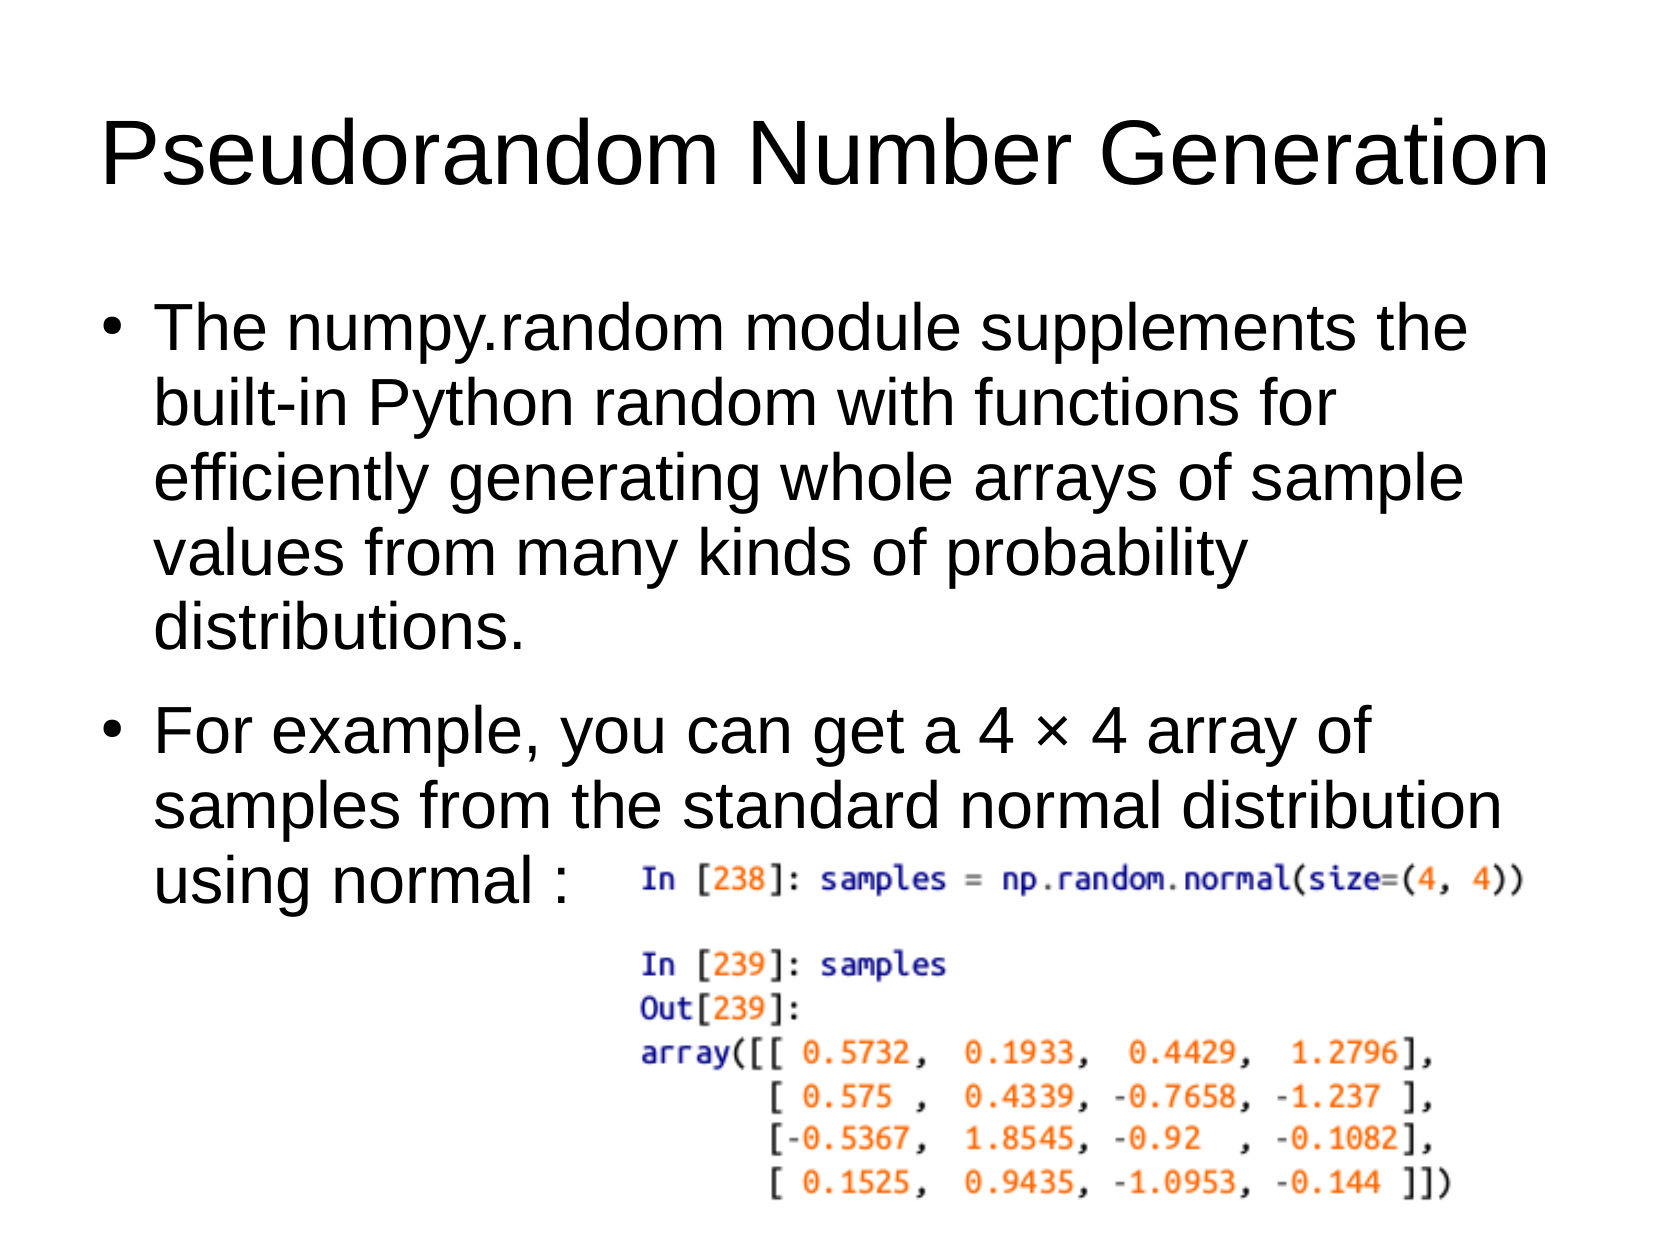

# Pseudorandom Number Generation
The numpy.random module supplements the built-in Python random with functions for efficiently generating whole arrays of sample values from many kinds of probability distributions.
For example, you can get a 4 × 4 array of samples from the standard normal distribution using normal :